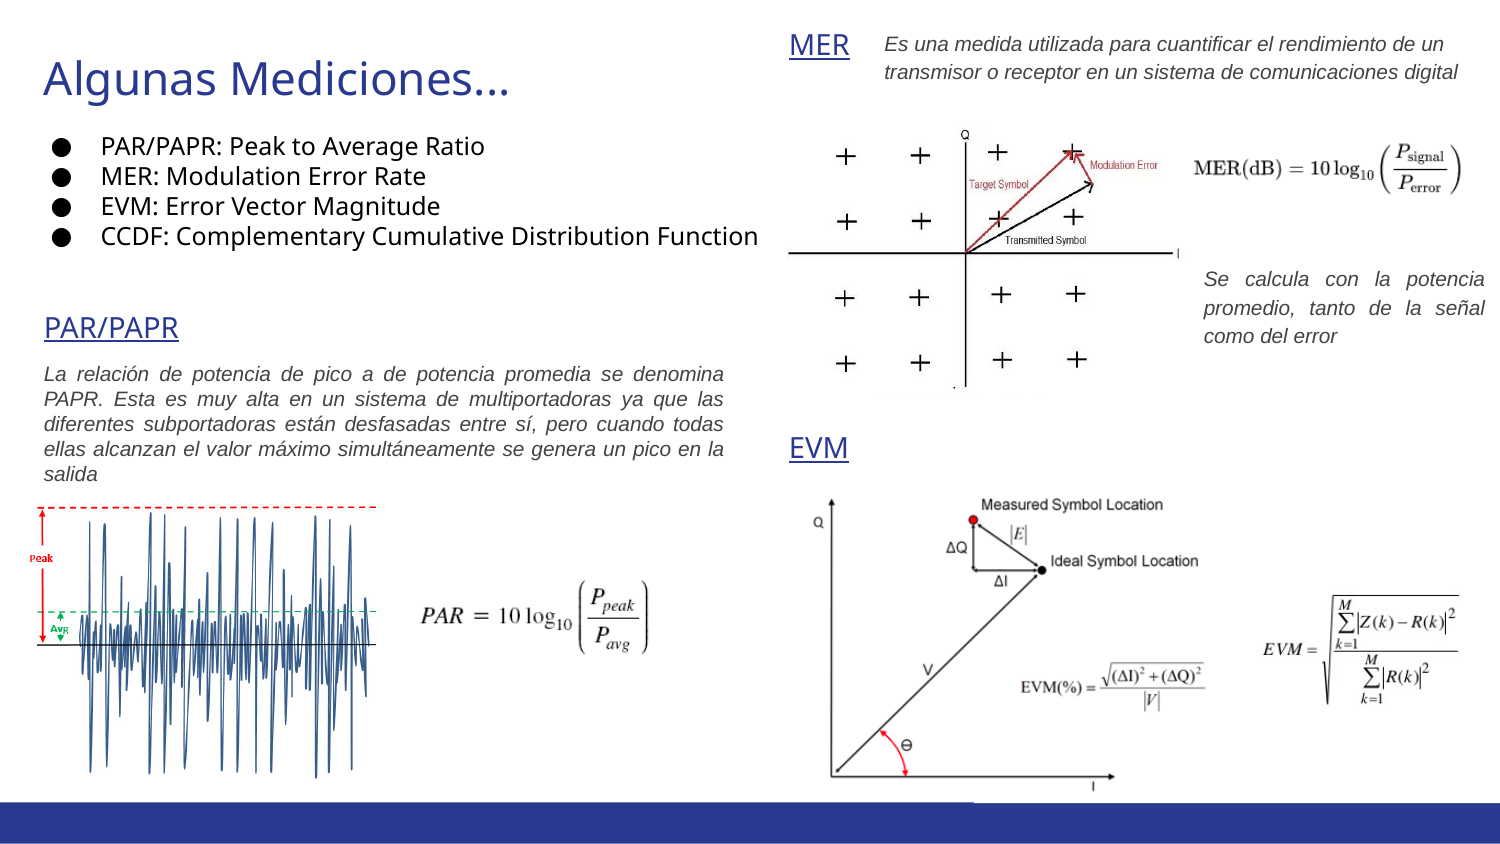

MER
Es una medida utilizada para cuantificar el rendimiento de un transmisor o receptor en un sistema de comunicaciones digital
# Algunas Mediciones...
PAR/PAPR: Peak to Average Ratio
MER: Modulation Error Rate
EVM: Error Vector Magnitude
CCDF: Complementary Cumulative Distribution Function
Se calcula con la potencia promedio, tanto de la señal como del error
PAR/PAPR
La relación de potencia de pico a de potencia promedia se denomina PAPR. Esta es muy alta en un sistema de multiportadoras ya que las diferentes subportadoras están desfasadas entre sí, pero cuando todas ellas alcanzan el valor máximo simultáneamente se genera un pico en la salida
EVM